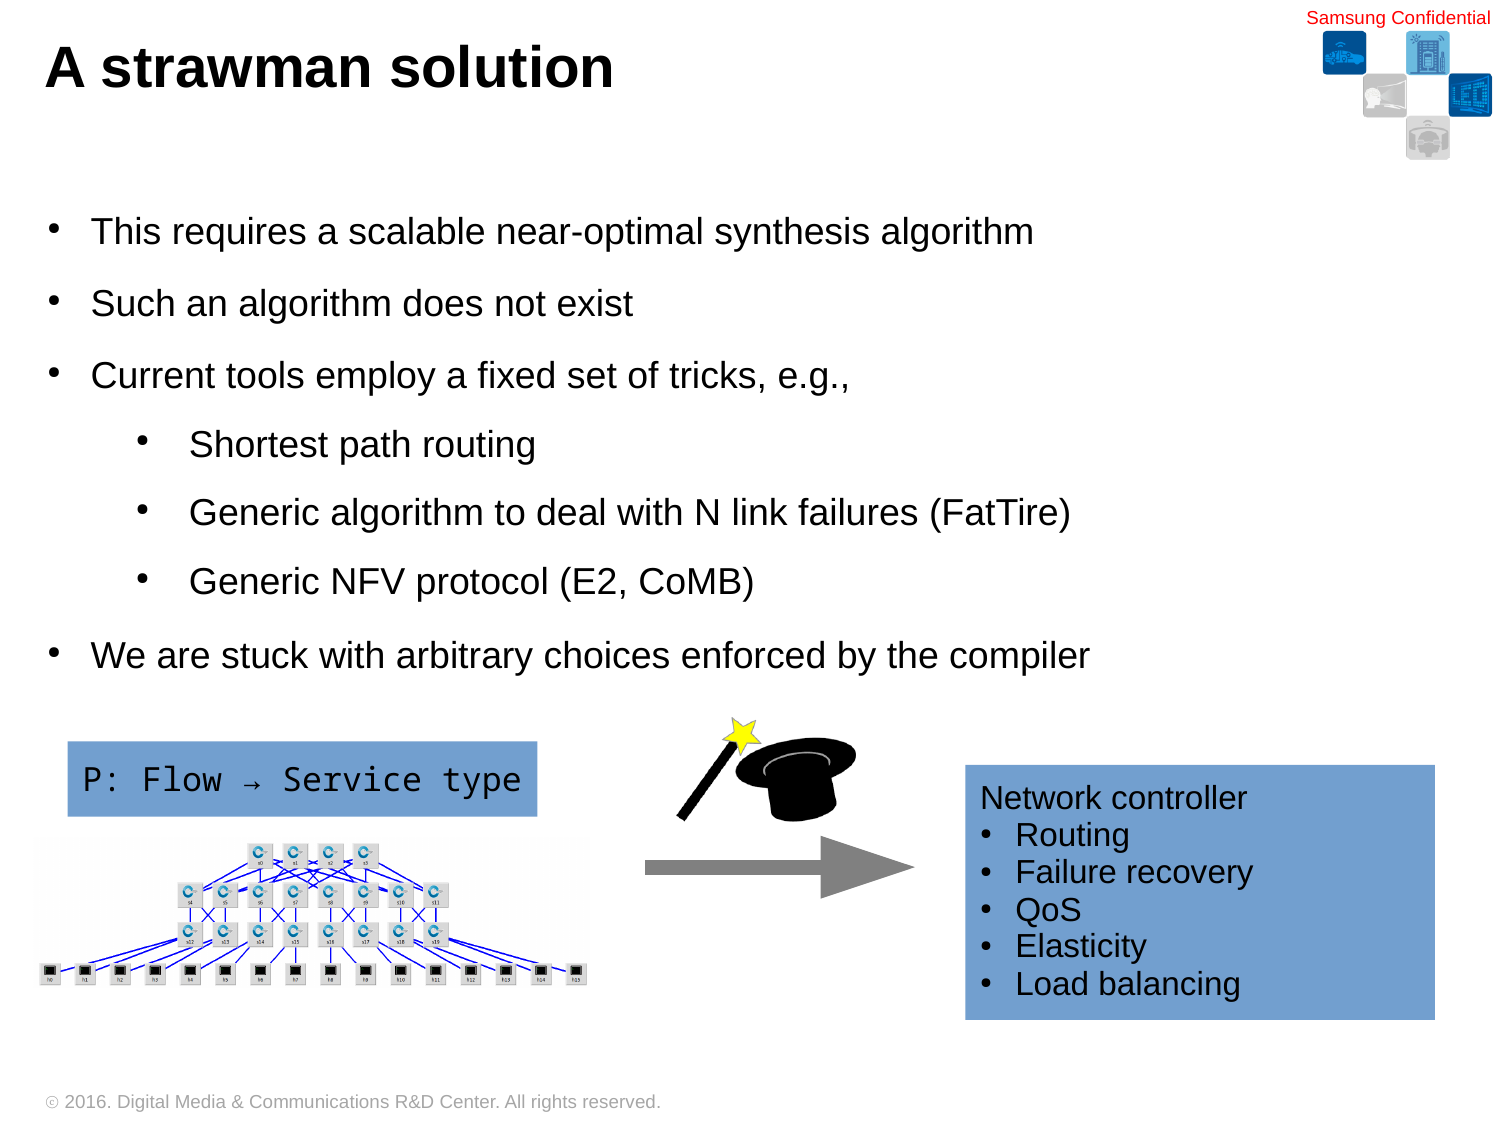

A strawman solution
# This requires a scalable near-optimal synthesis algorithm
Such an algorithm does not exist
Current tools employ a fixed set of tricks, e.g.,
Shortest path routing
Generic algorithm to deal with N link failures (FatTire)
Generic NFV protocol (E2, CoMB)
We are stuck with arbitrary choices enforced by the compiler
P: Flow → Service type
Network controller
Routing
Failure recovery
QoS
Elasticity
Load balancing